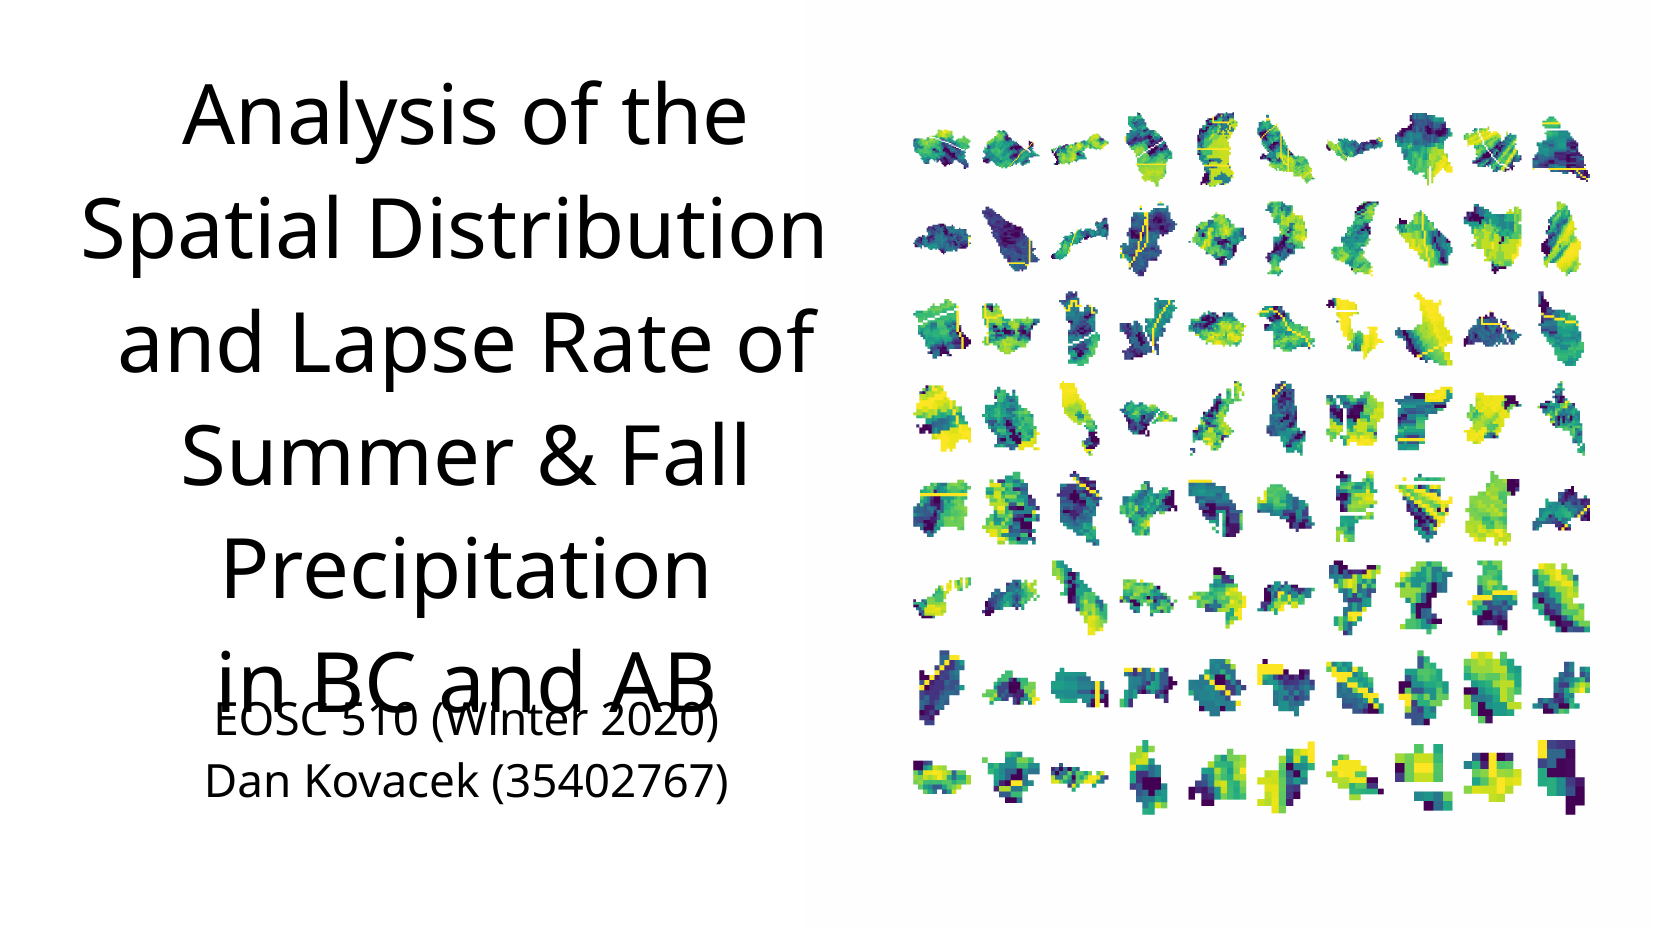

# Analysis of the Spatial Distribution and Lapse Rate of Summer & Fall Precipitation in BC and AB
EOSC 510 (Winter 2020)
Dan Kovacek (35402767)